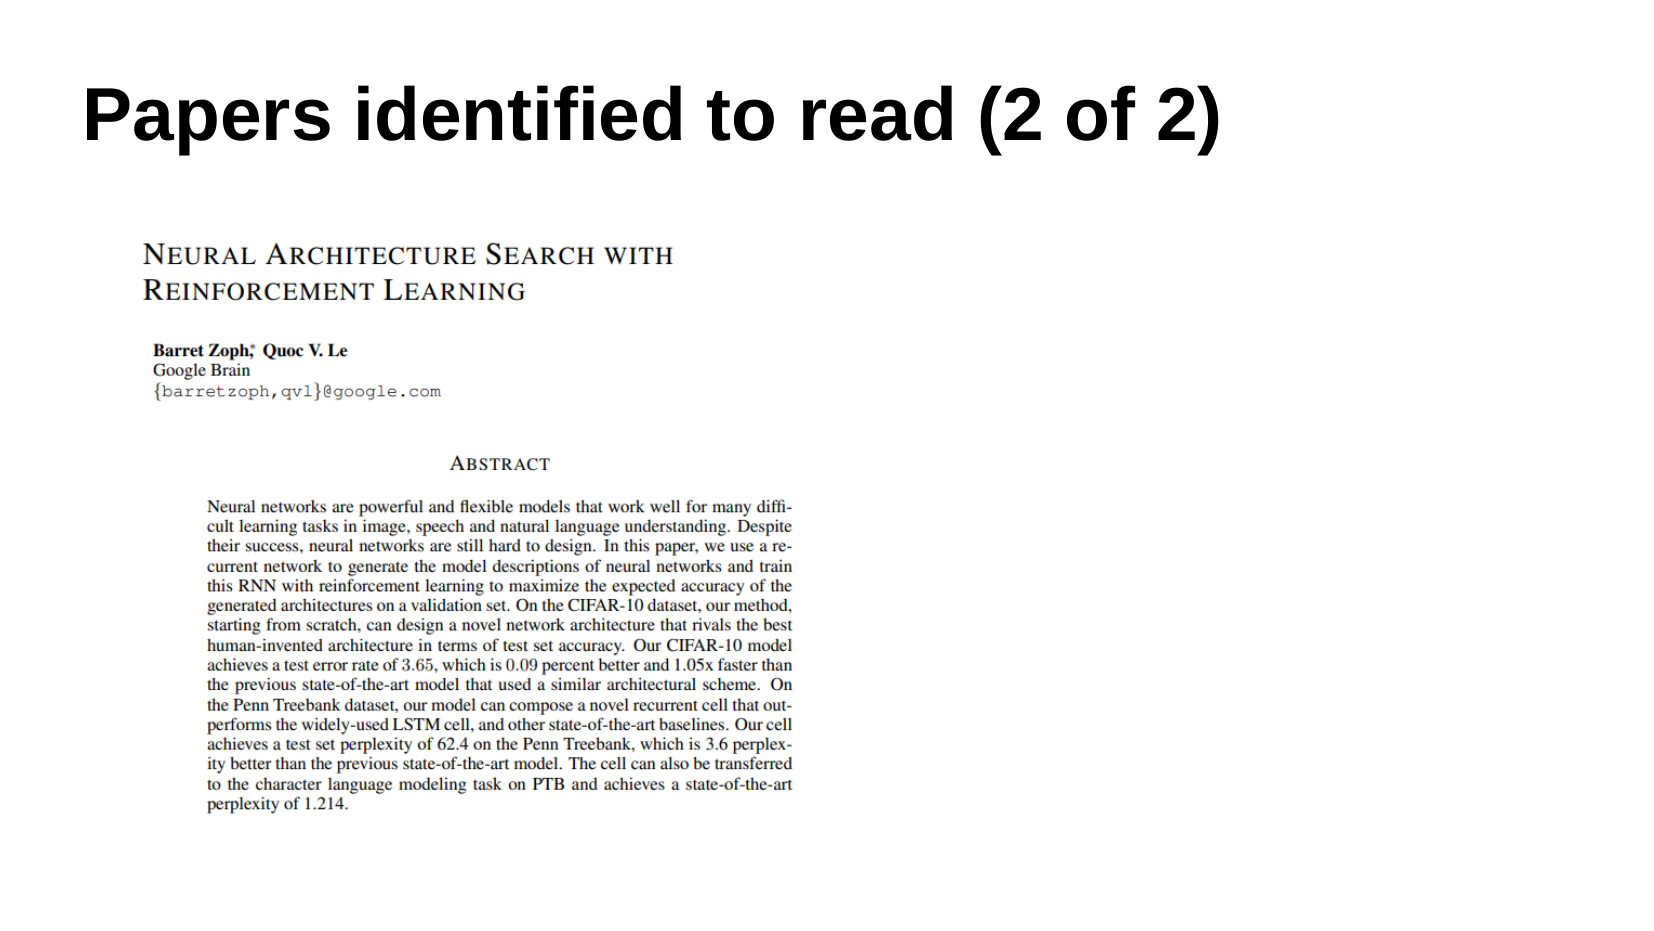

# Papers identified to read (2 of 2)